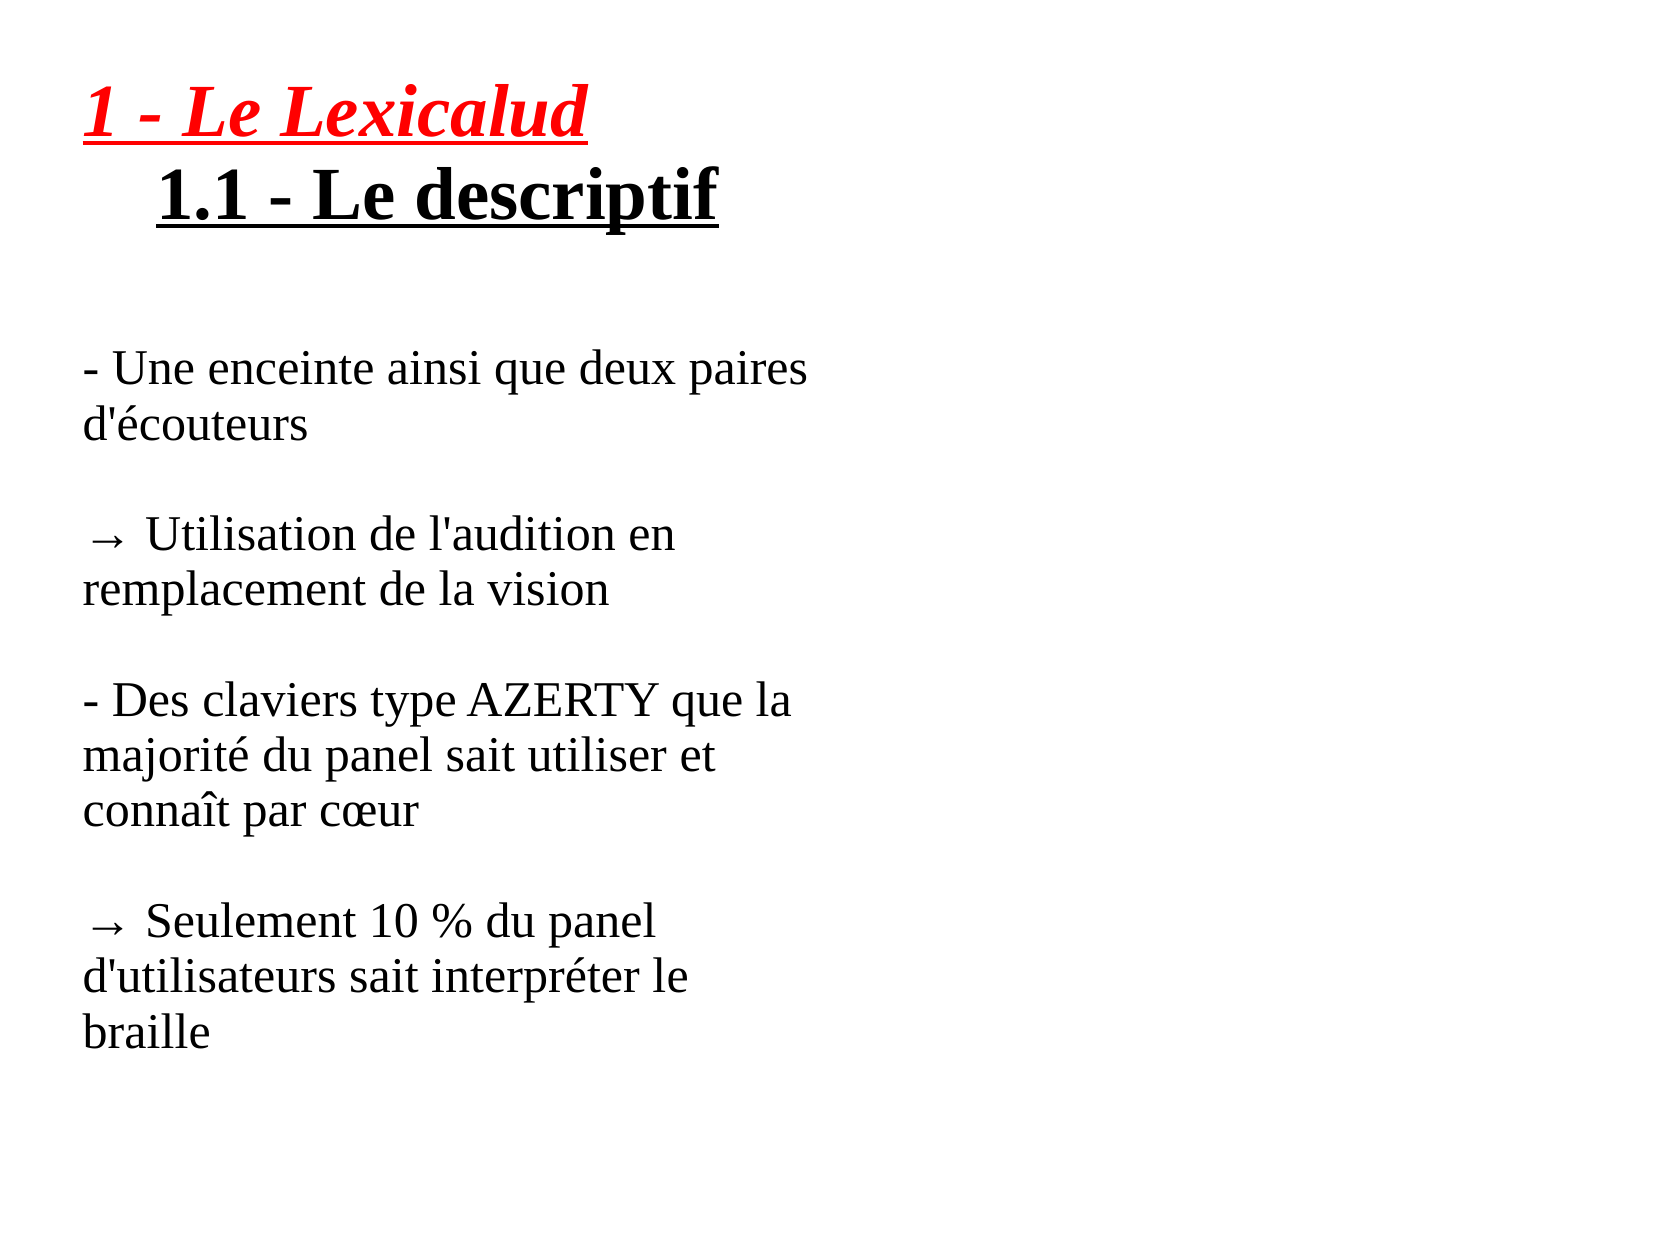

# 1 - Le Lexicalud 1.1 - Le descriptif
- Une enceinte ainsi que deux paires d'écouteurs
→ Utilisation de l'audition en remplacement de la vision
- Des claviers type AZERTY que la majorité du panel sait utiliser et connaît par cœur
→ Seulement 10 % du panel d'utilisateurs sait interpréter le braille